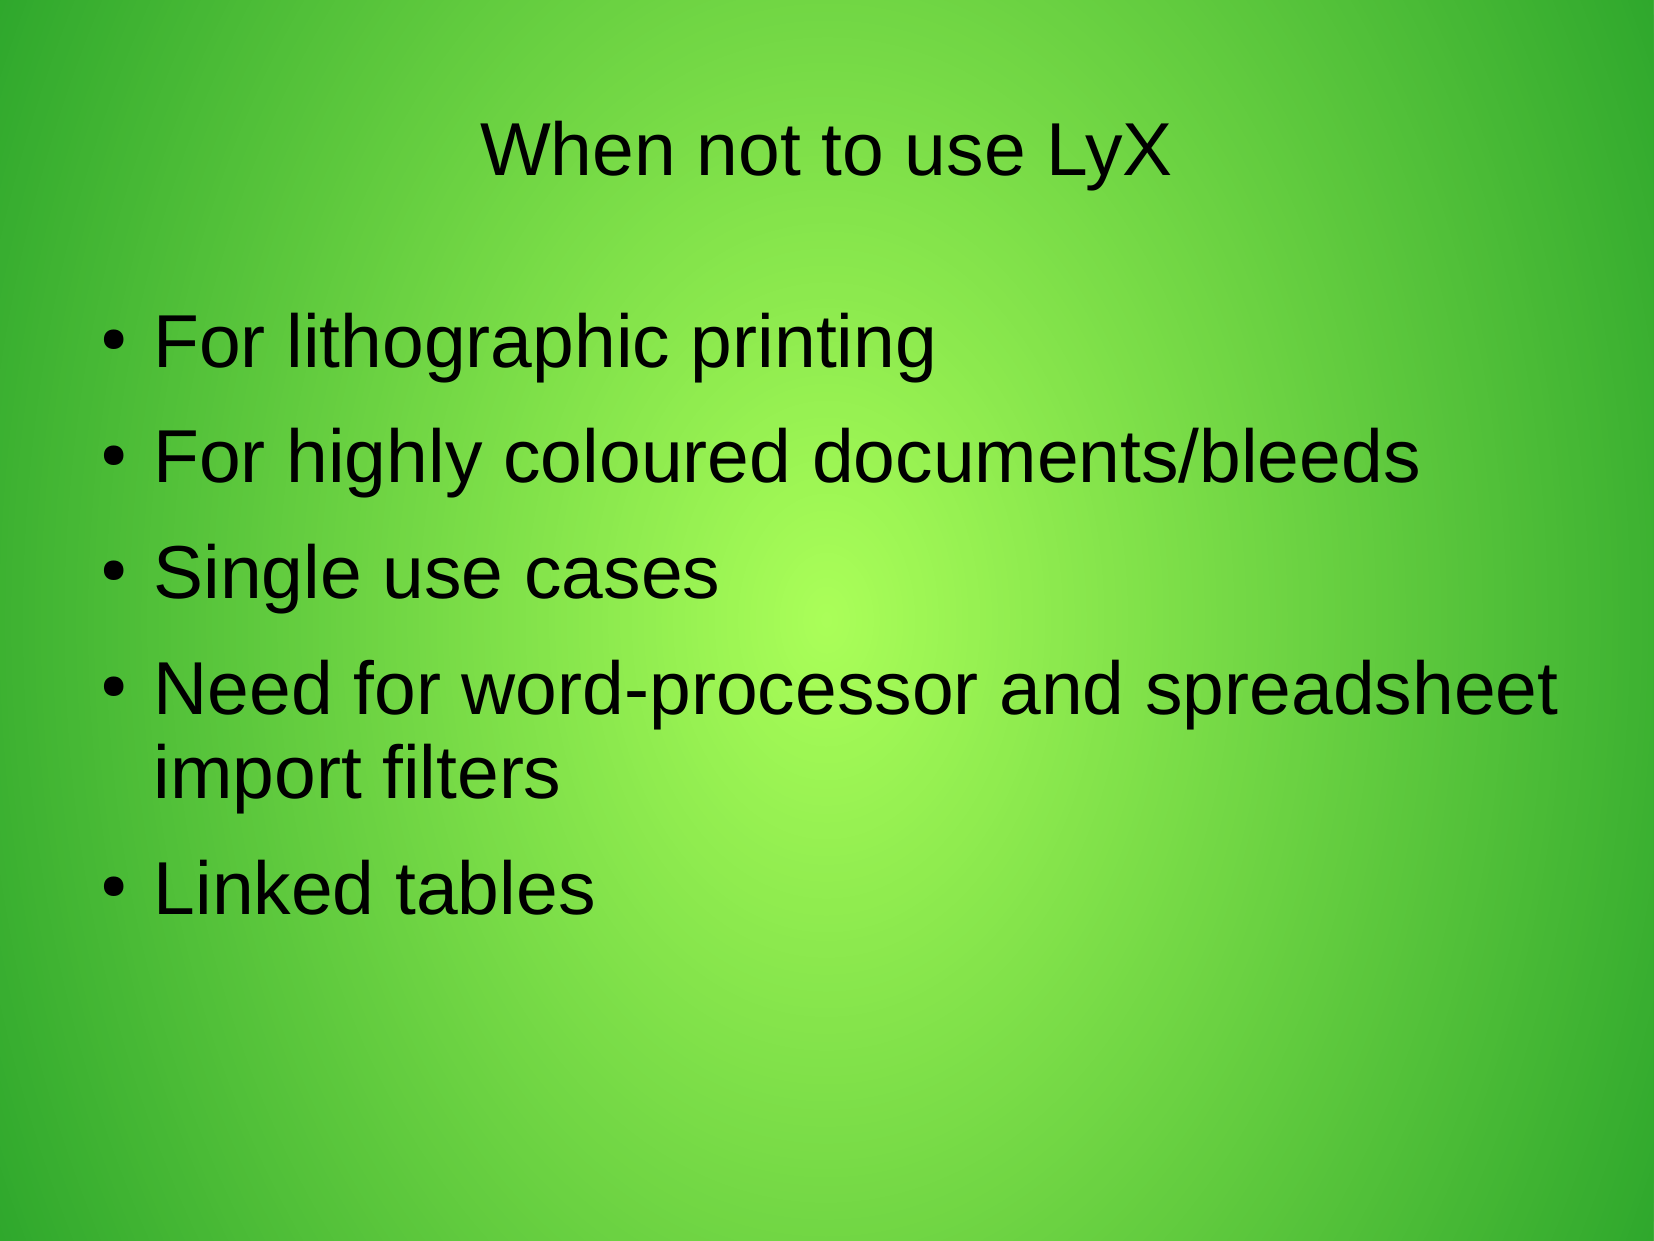

# When not to use LyX
For lithographic printing
For highly coloured documents/bleeds
Single use cases
Need for word-processor and spreadsheet import filters
Linked tables